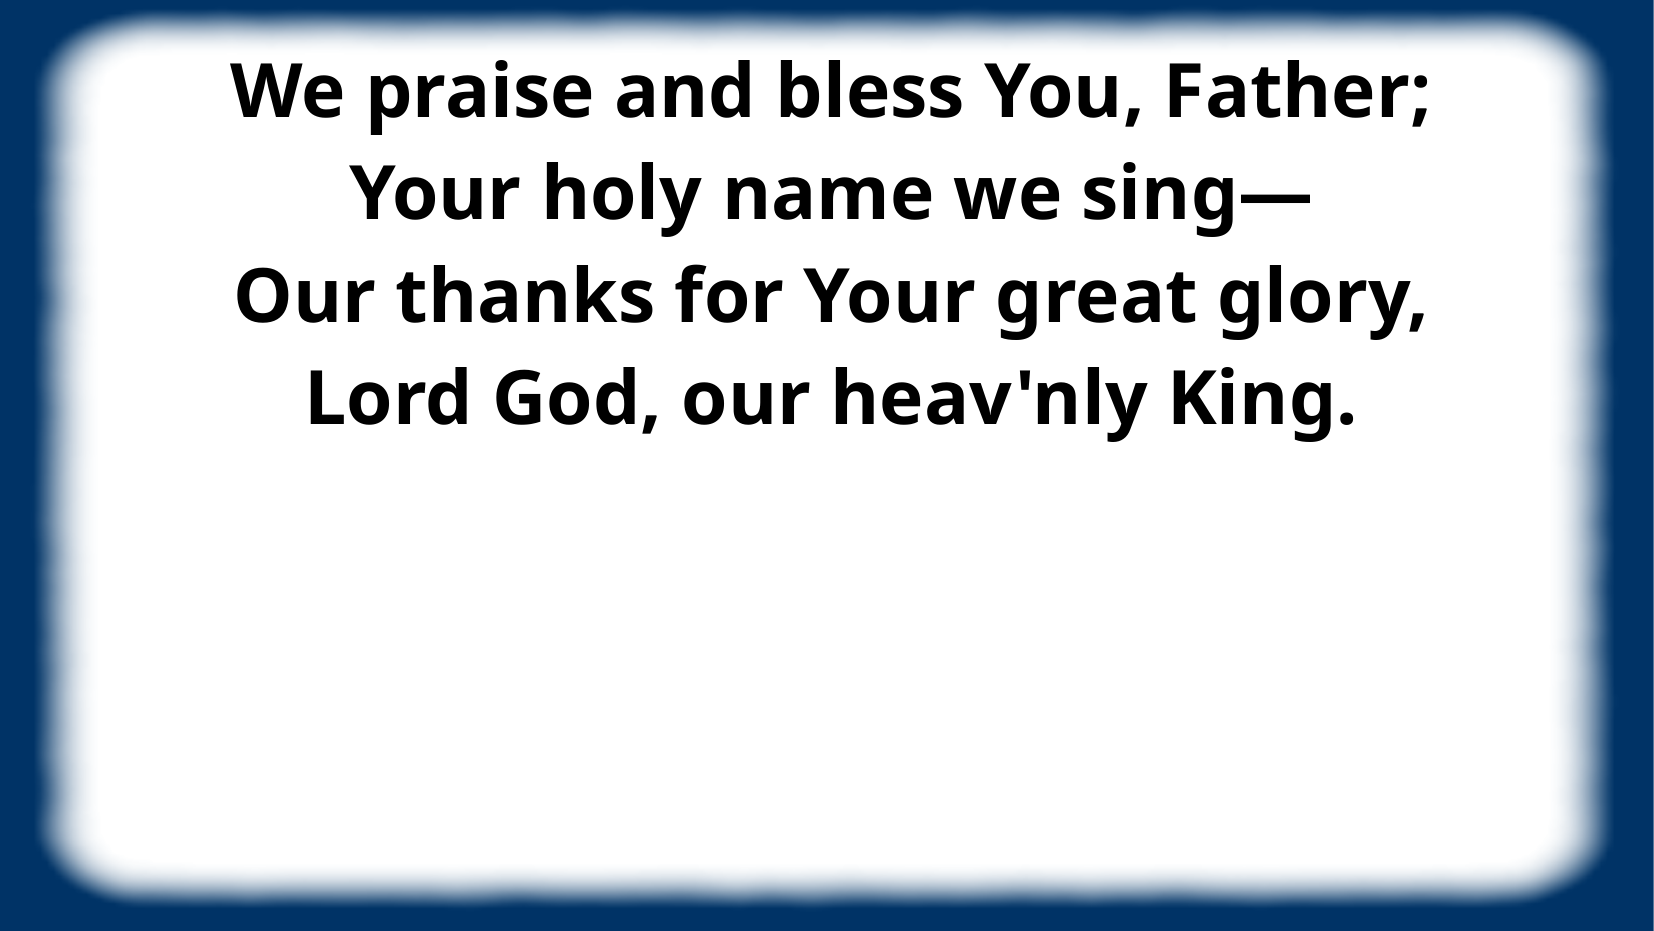

We praise and bless You, Father;
Your holy name we sing—
Our thanks for Your great glory,
Lord God, our heav'nly King.